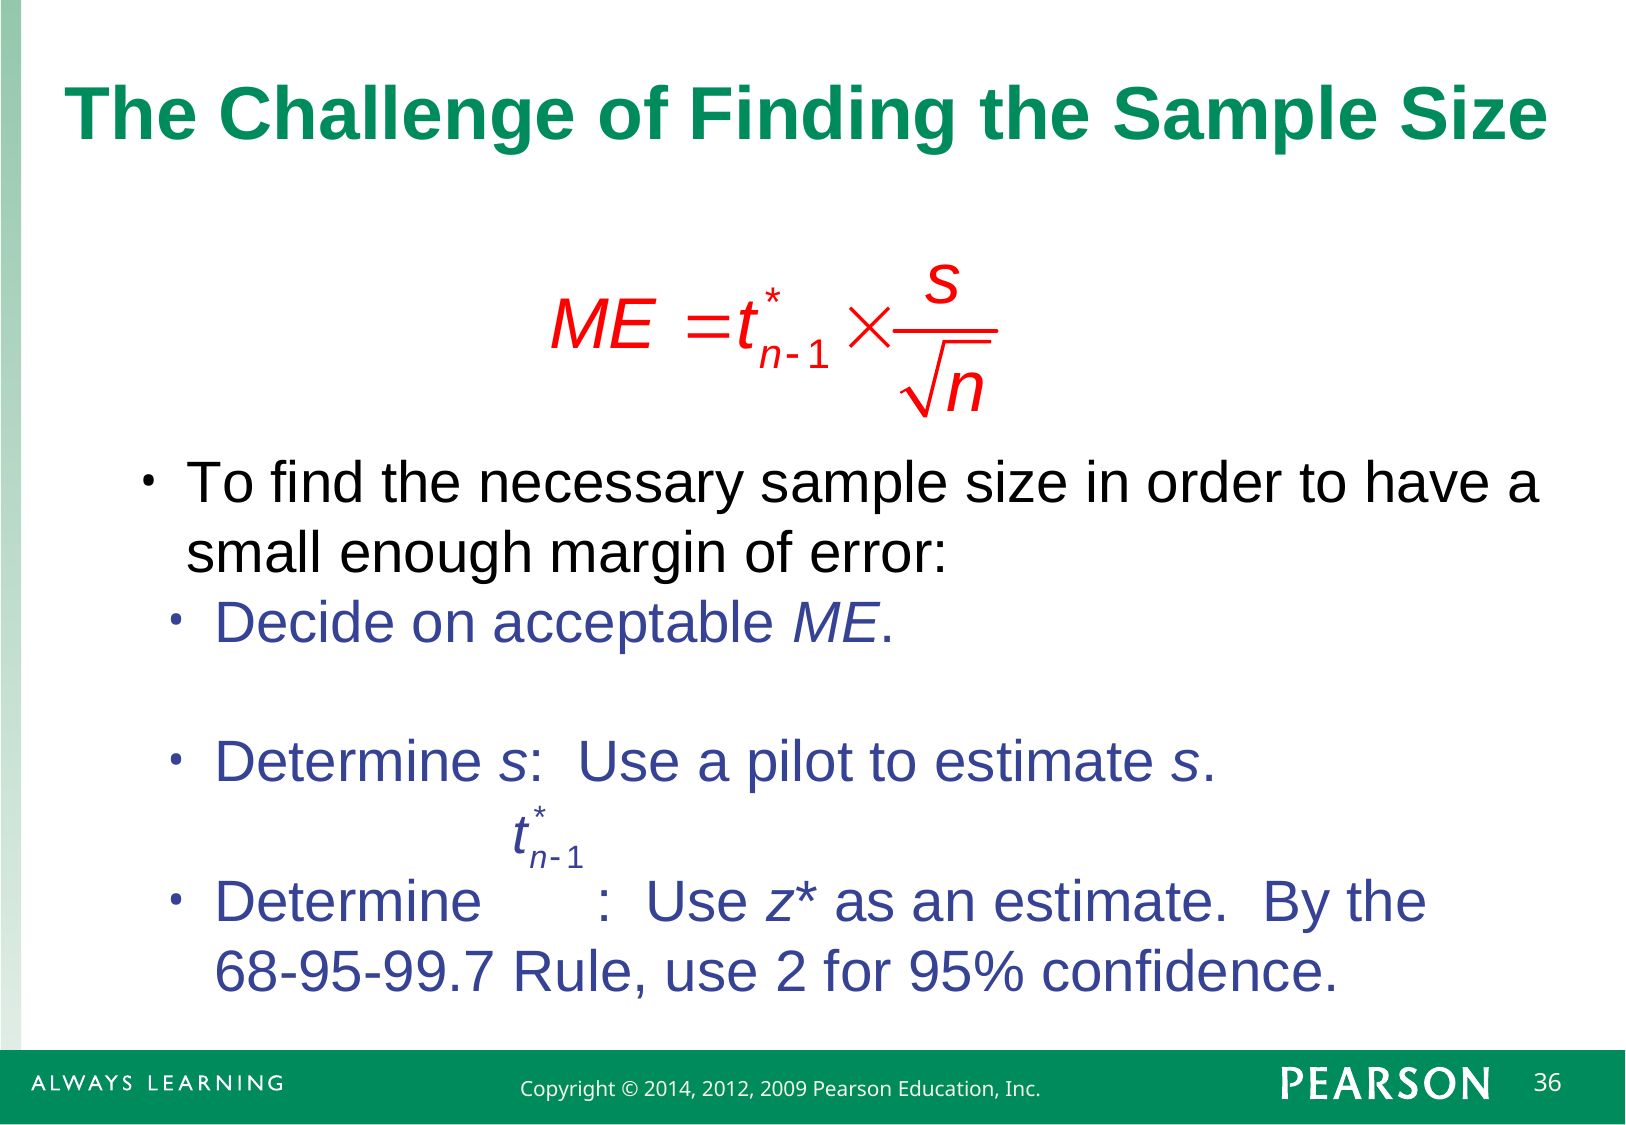

# The Challenge of Finding the Sample Size
To find the necessary sample size in order to have a small enough margin of error:
Decide on acceptable ME.
Determine s: Use a pilot to estimate s.
Determine : Use z* as an estimate. By the
68-95-99.7 Rule, use 2 for 95% confidence.